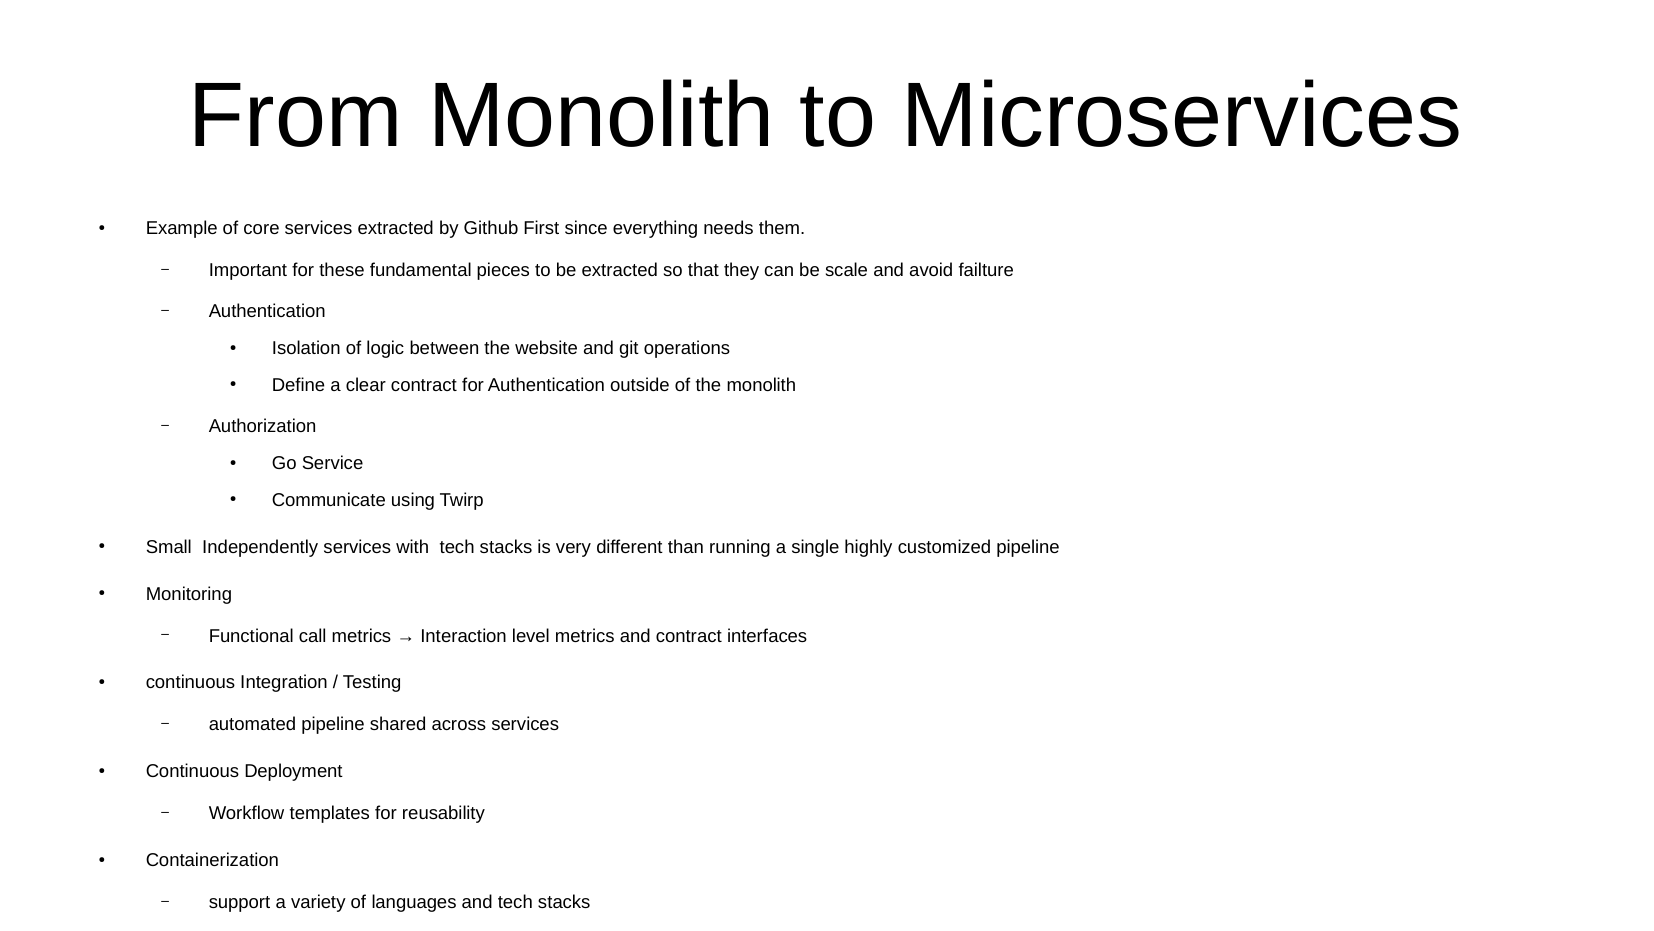

# From Monolith to Microservices
Example of core services extracted by Github First since everything needs them.
Important for these fundamental pieces to be extracted so that they can be scale and avoid failture
Authentication
Isolation of logic between the website and git operations
Define a clear contract for Authentication outside of the monolith
Authorization
Go Service
Communicate using Twirp
Small Independently services with tech stacks is very different than running a single highly customized pipeline
Monitoring
Functional call metrics → Interaction level metrics and contract interfaces
continuous Integration / Testing
automated pipeline shared across services
Continuous Deployment
Workflow templates for reusability
Containerization
support a variety of languages and tech stacks